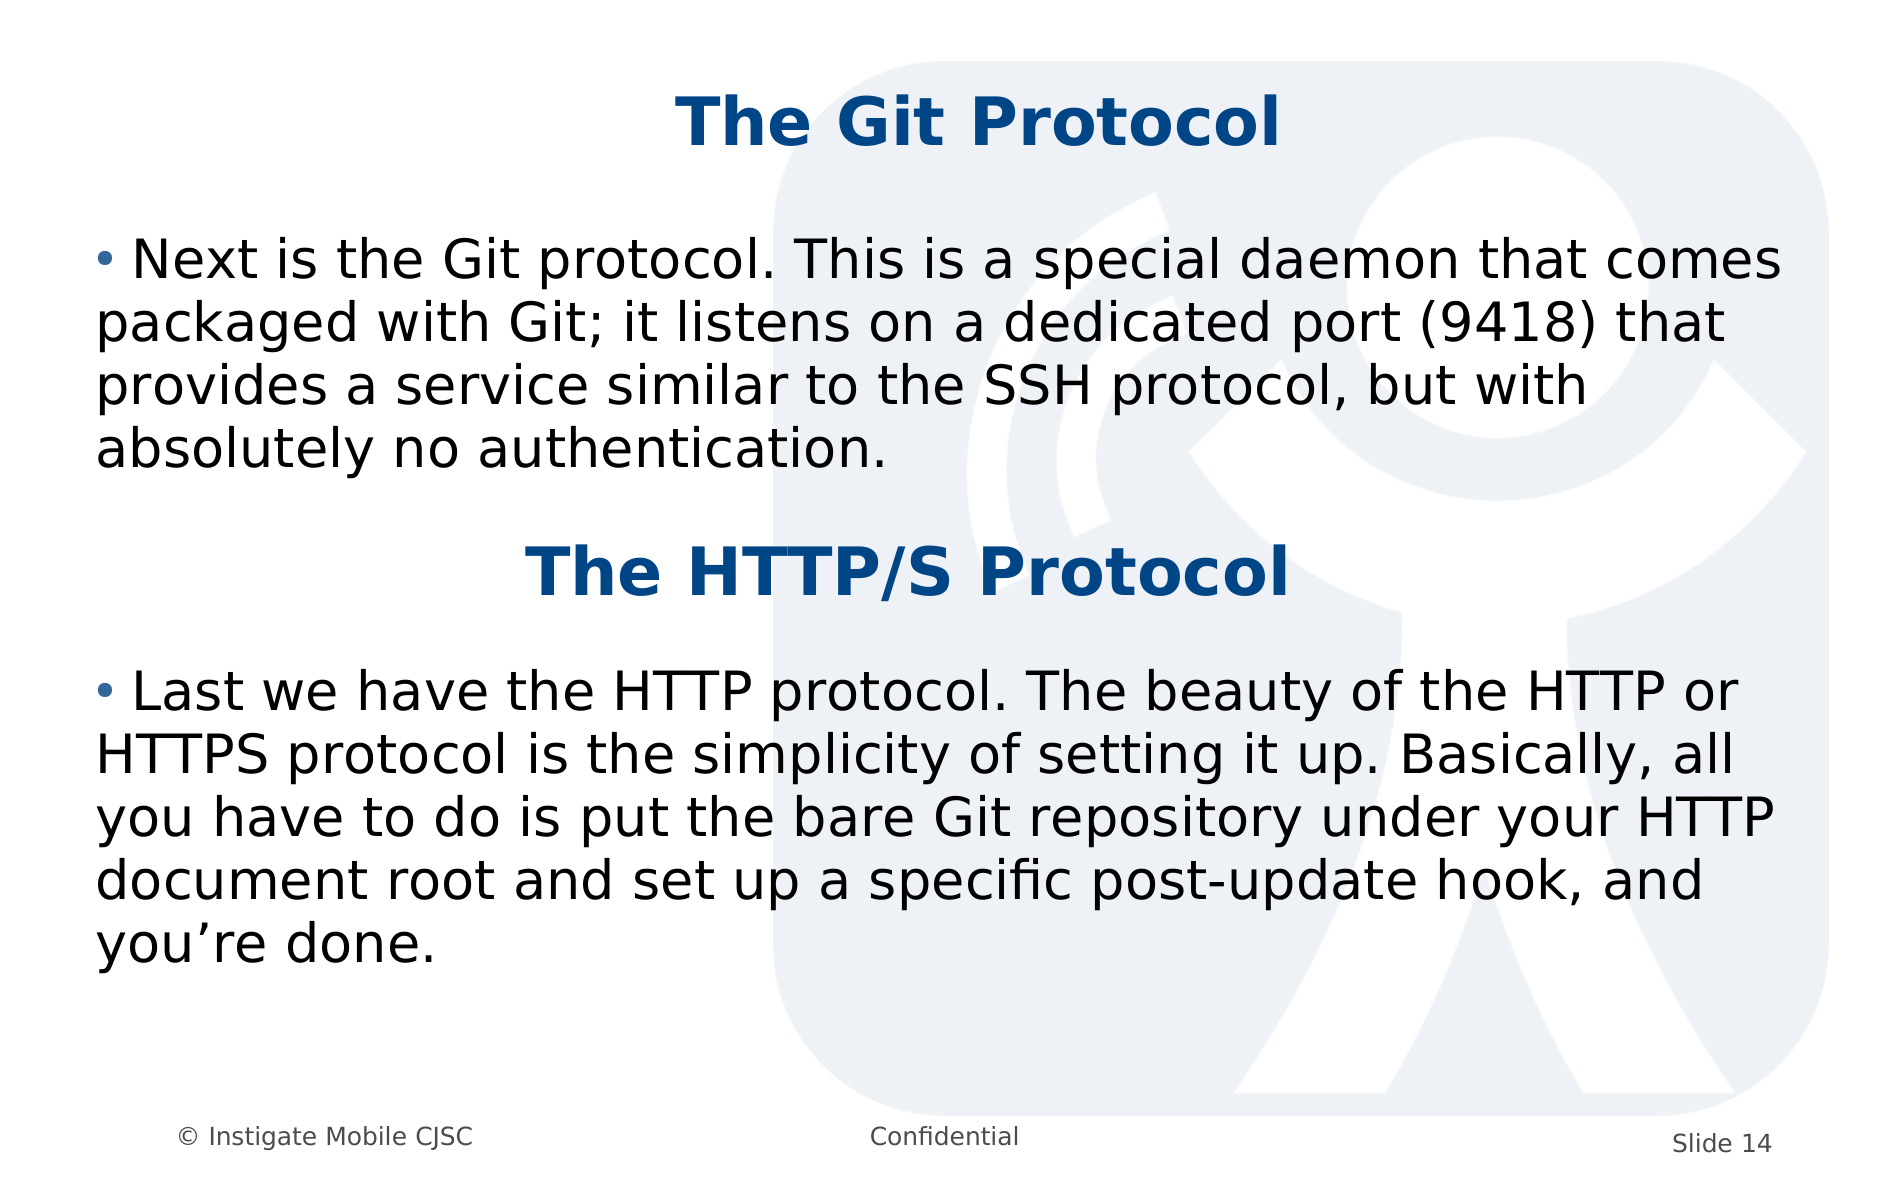

# The Git Protocol
 Next is the Git protocol. This is a special daemon that comes packaged with Git; it listens on a dedicated port (9418) that provides a service similar to the SSH protocol, but with absolutely no authentication.
 Last we have the HTTP protocol. The beauty of the HTTP or HTTPS protocol is the simplicity of setting it up. Basically, all you have to do is put the bare Git repository under your HTTP document root and set up a specific post-update hook, and you’re done.
The HTTP/S Protocol